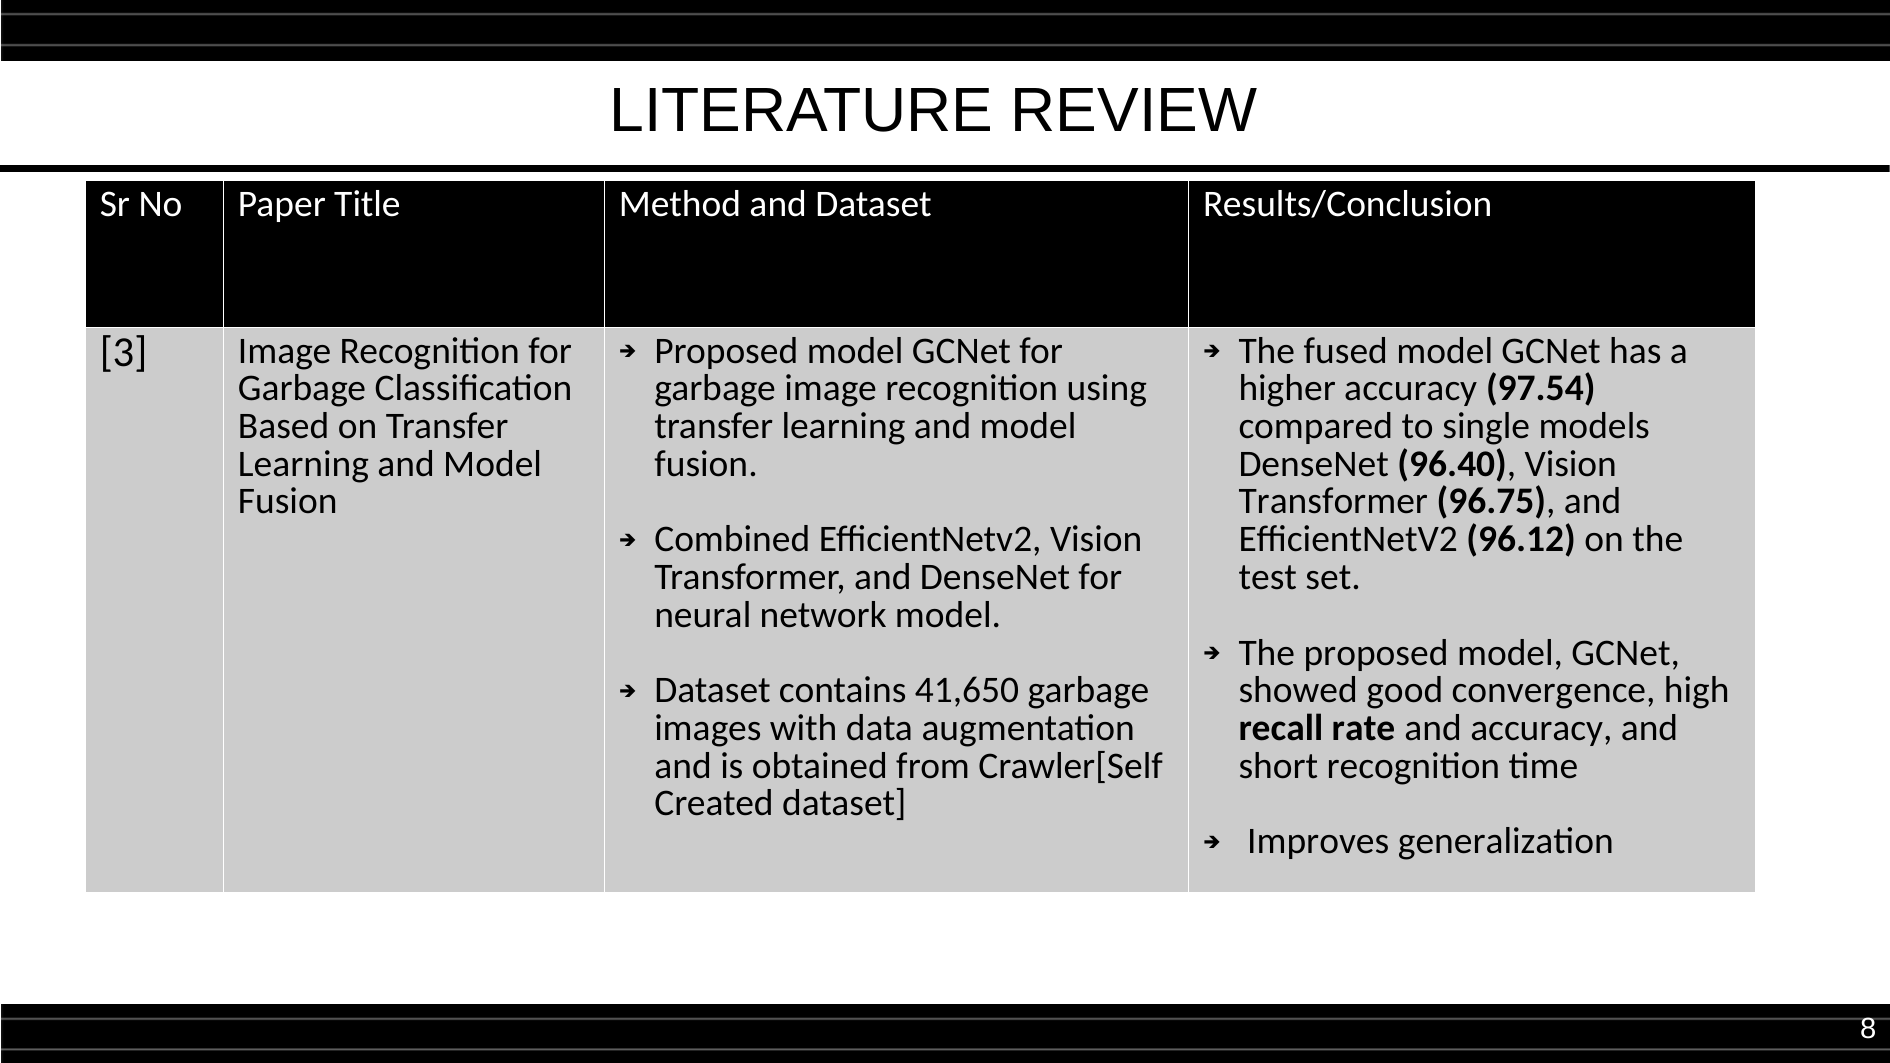

# LITERATURE REVIEW
| Sr No | Paper Title | Method and Dataset | Results/Conclusion |
| --- | --- | --- | --- |
| [3] | Image Recognition for Garbage Classification Based on Transfer Learning and Model Fusion | Proposed model GCNet for garbage image recognition using transfer learning and model fusion. Combined EfficientNetv2, Vision Transformer, and DenseNet for neural network model. Dataset contains 41,650 garbage images with data augmentation and is obtained from Crawler[Self Created dataset] | The fused model GCNet has a higher accuracy (97.54) compared to single models DenseNet (96.40), Vision Transformer (96.75), and EfficientNetV2 (96.12) on the test set. The proposed model, GCNet, showed good convergence, high recall rate and accuracy, and short recognition time Improves generalization |